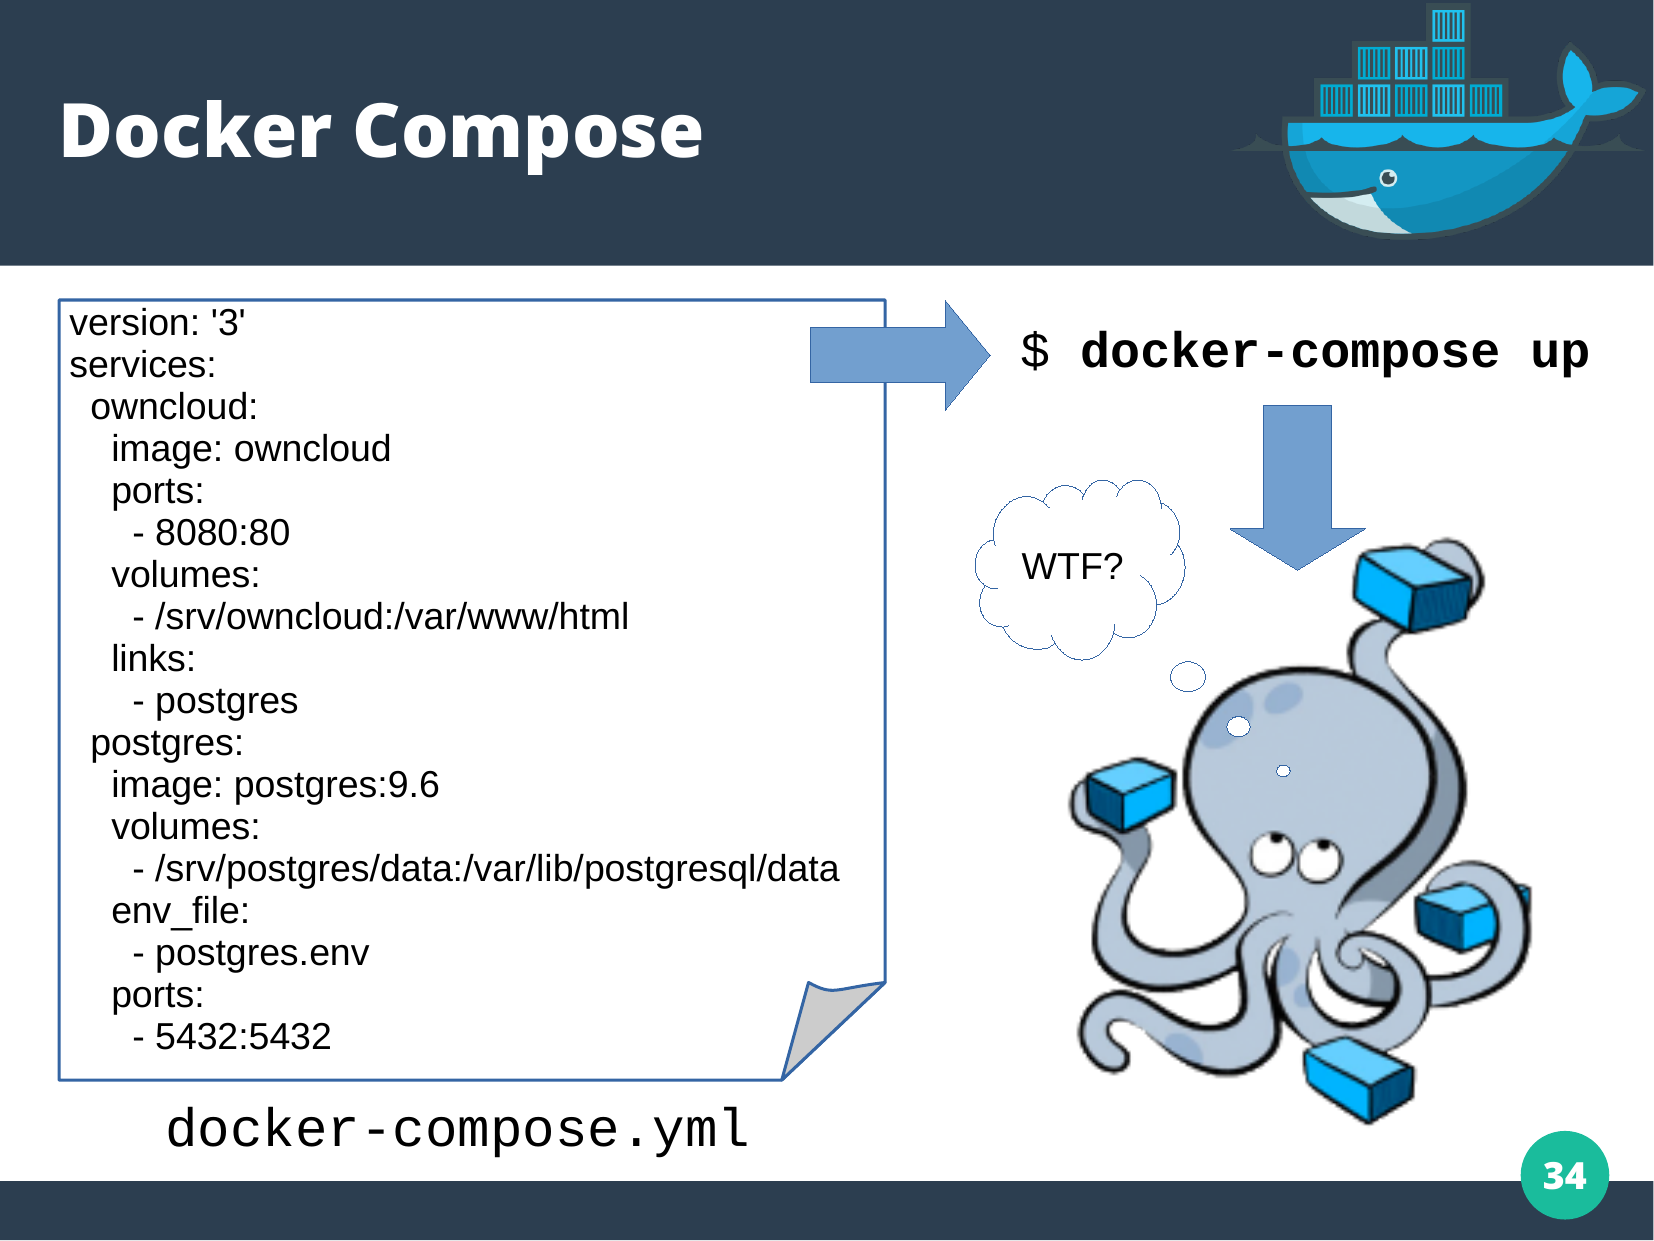

# Docker Compose
version: '3'
services:
 owncloud:
 image: owncloud
 ports:
 - 8080:80
 volumes:
 - /srv/owncloud:/var/www/html
 links:
 - postgres
 postgres:
 image: postgres:9.6
 volumes:
 - /srv/postgres/data:/var/lib/postgresql/data
 env_file:
 - postgres.env
 ports:
 - 5432:5432
$ docker-compose up
WTF?
docker-compose.yml
34